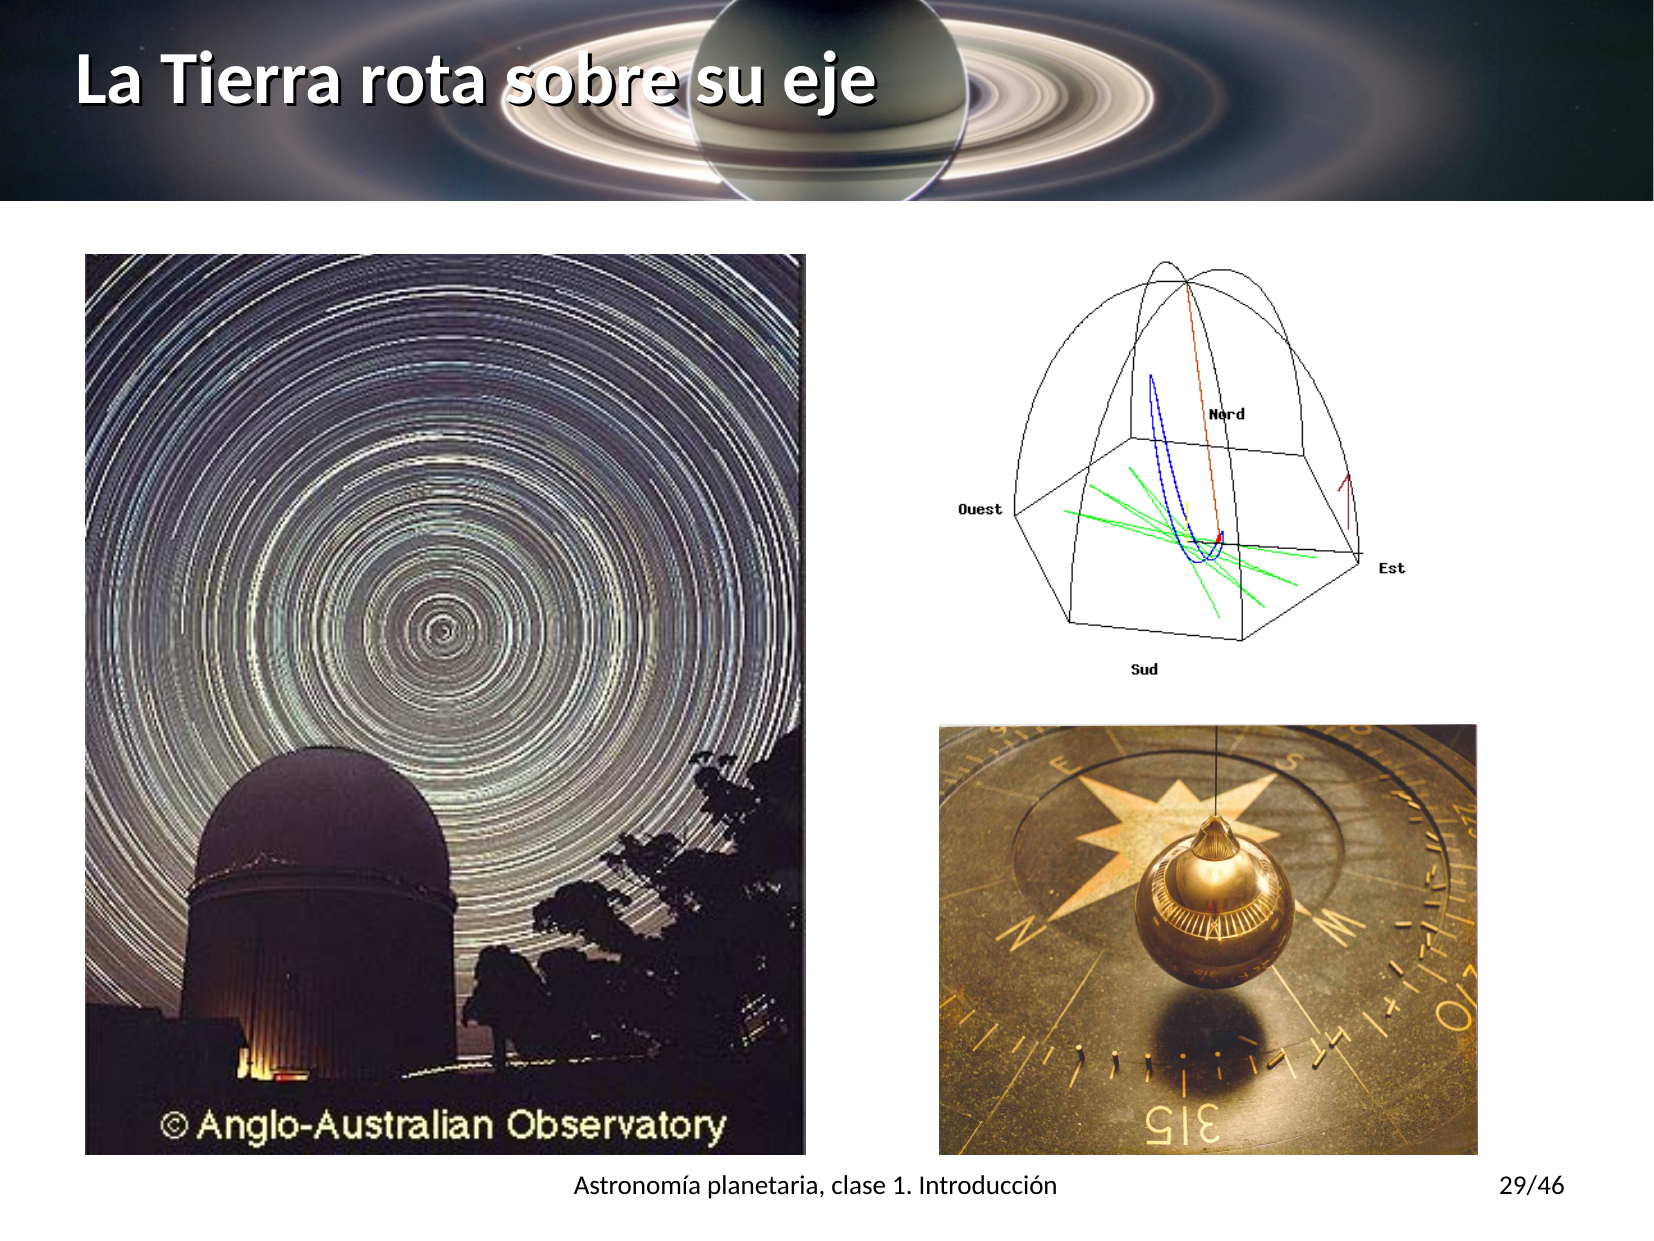

# La Tierra rota sobre su eje
Astronomía planetaria, clase 1. Introducción
29